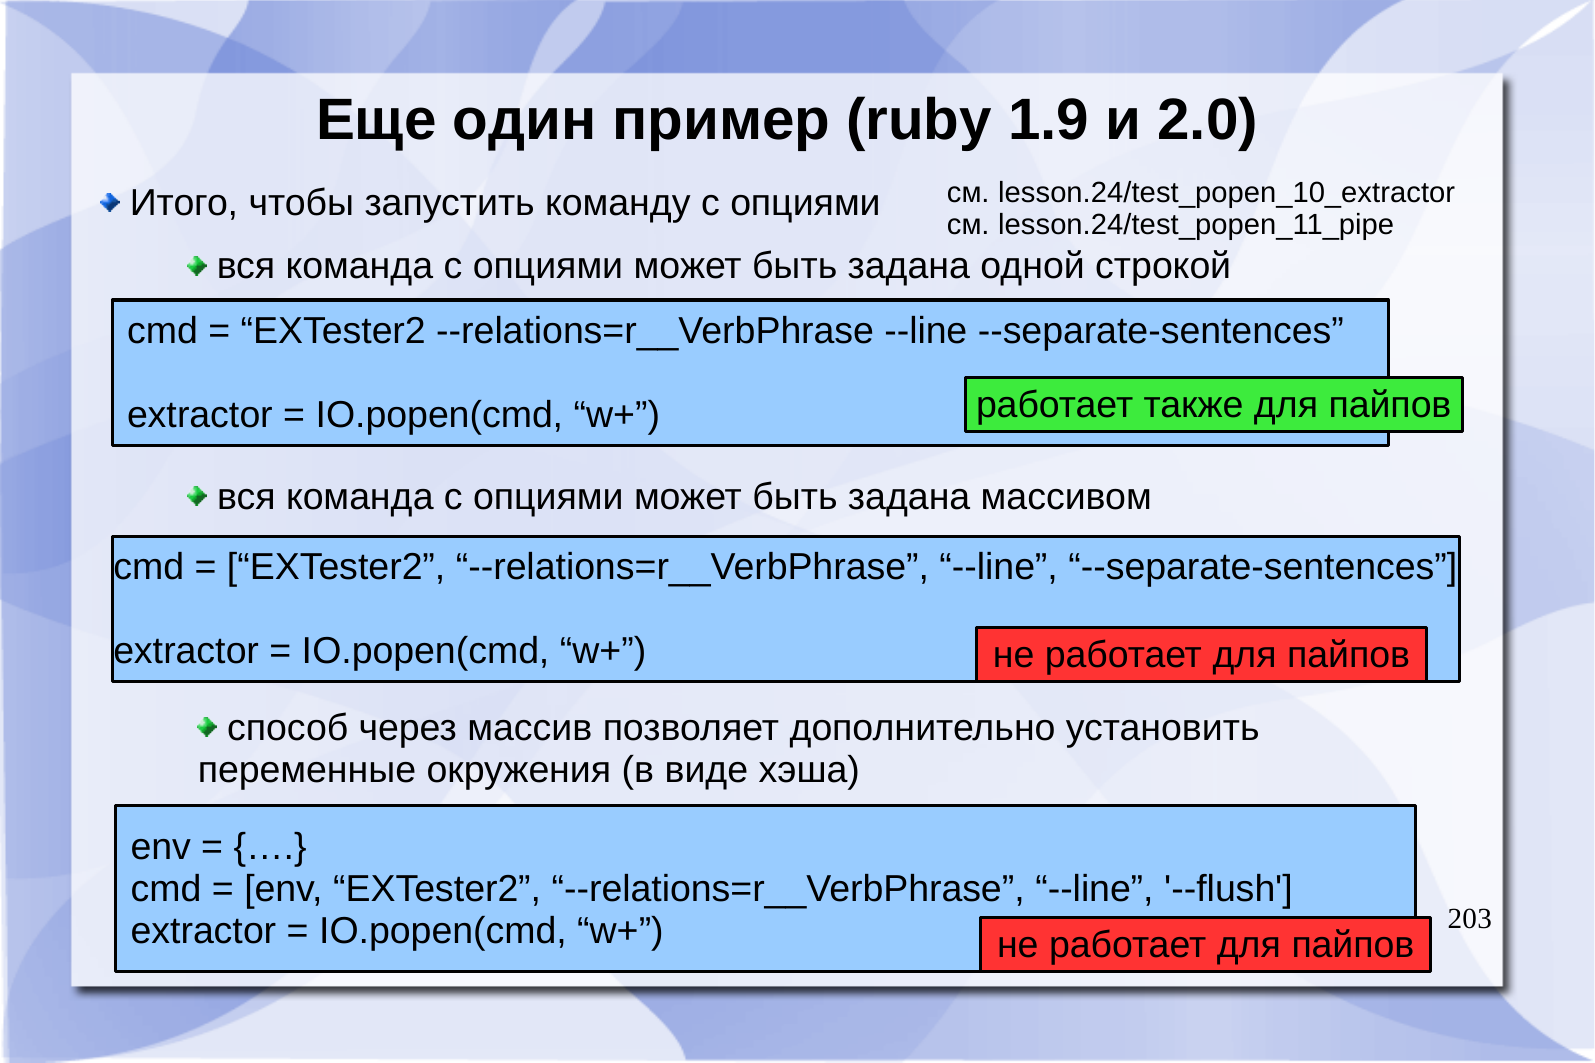

# Еще один пример (ruby 1.9 и 2.0)
см. lesson.24/test_popen_10_extractor
см. lesson.24/test_popen_11_pipe
 Итого, чтобы запустить команду с опциями
 вся команда с опциями может быть задана одной строкой
cmd = “EXTester2 --relations=r__VerbPhrase --line --separate-sentences”
extractor = IO.popen(cmd, “w+”)
работает также для пайпов
 вся команда с опциями может быть задана массивом
cmd = [“EXTester2”, “--relations=r__VerbPhrase”, “--line”, “--separate-sentences”]
extractor = IO.popen(cmd, “w+”)
не работает для пайпов
 способ через массив позволяет дополнительно установить переменные окружения (в виде хэша)
env = {….}
cmd = [env, “EXTester2”, “--relations=r__VerbPhrase”, “--line”, '--flush']
extractor = IO.popen(cmd, “w+”)
203
не работает для пайпов